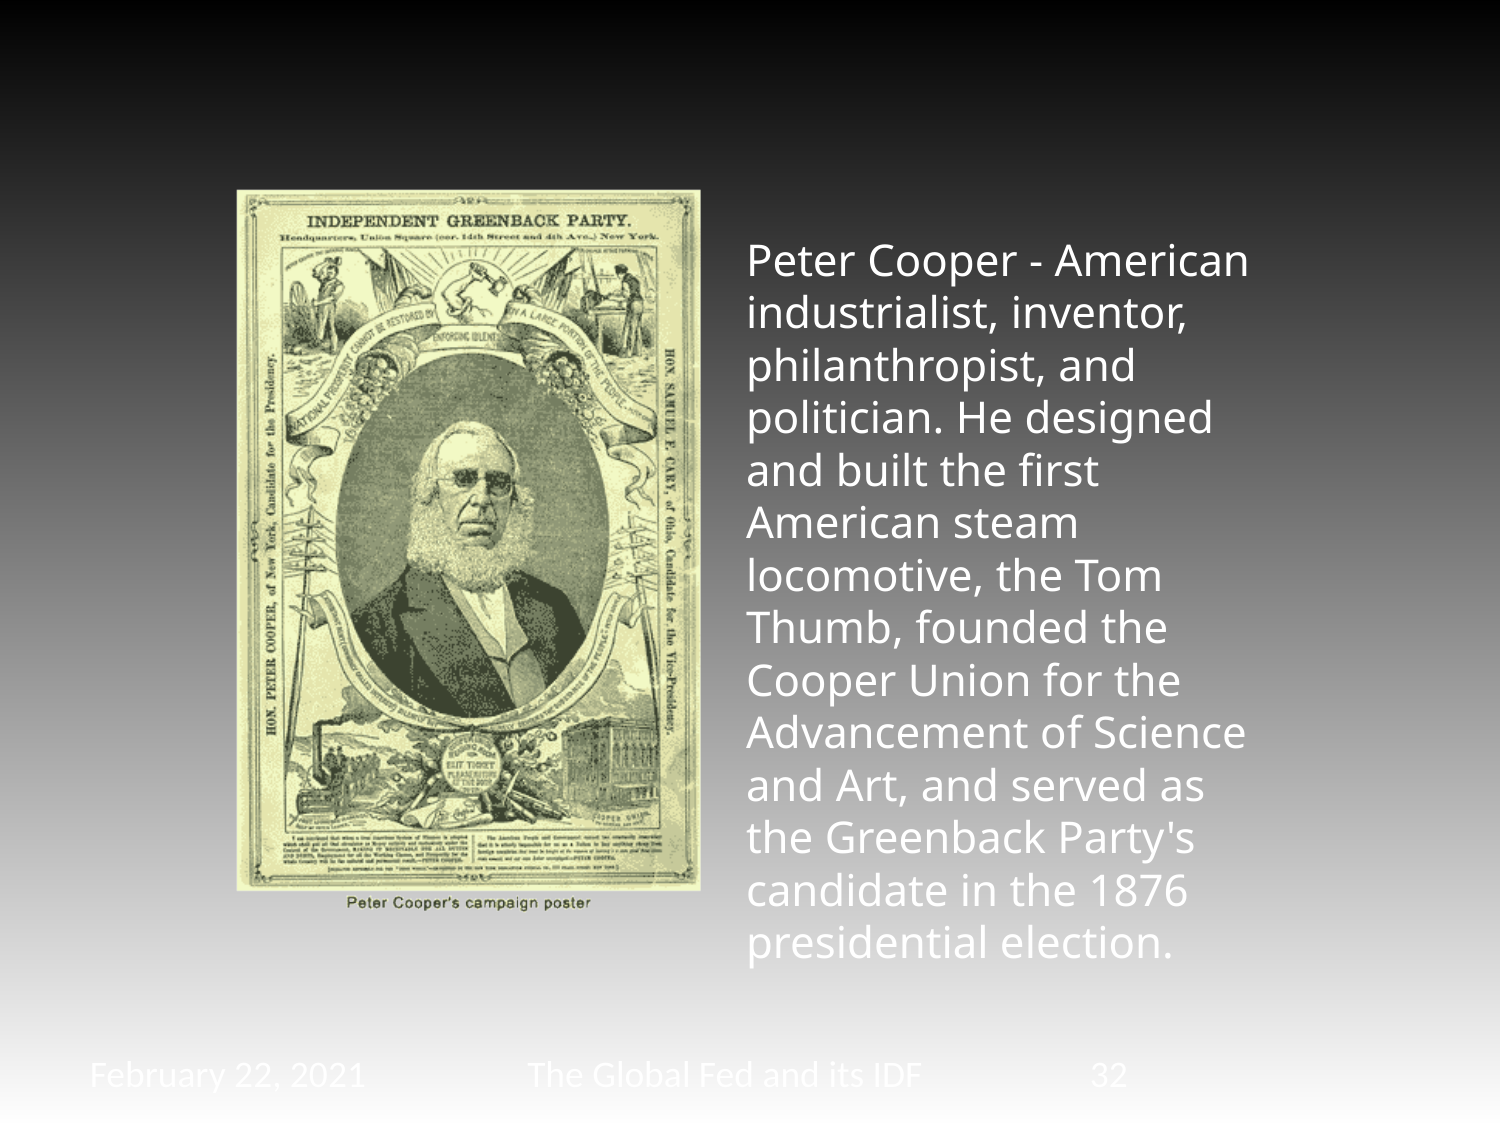

Peter Cooper - American industrialist, inventor, philanthropist, and politician. He designed and built the first American steam locomotive, the Tom Thumb, founded the Cooper Union for the Advancement of Science and Art, and served as the Greenback Party's candidate in the 1876 presidential election.
February 22, 2021
The Global Fed and its IDF